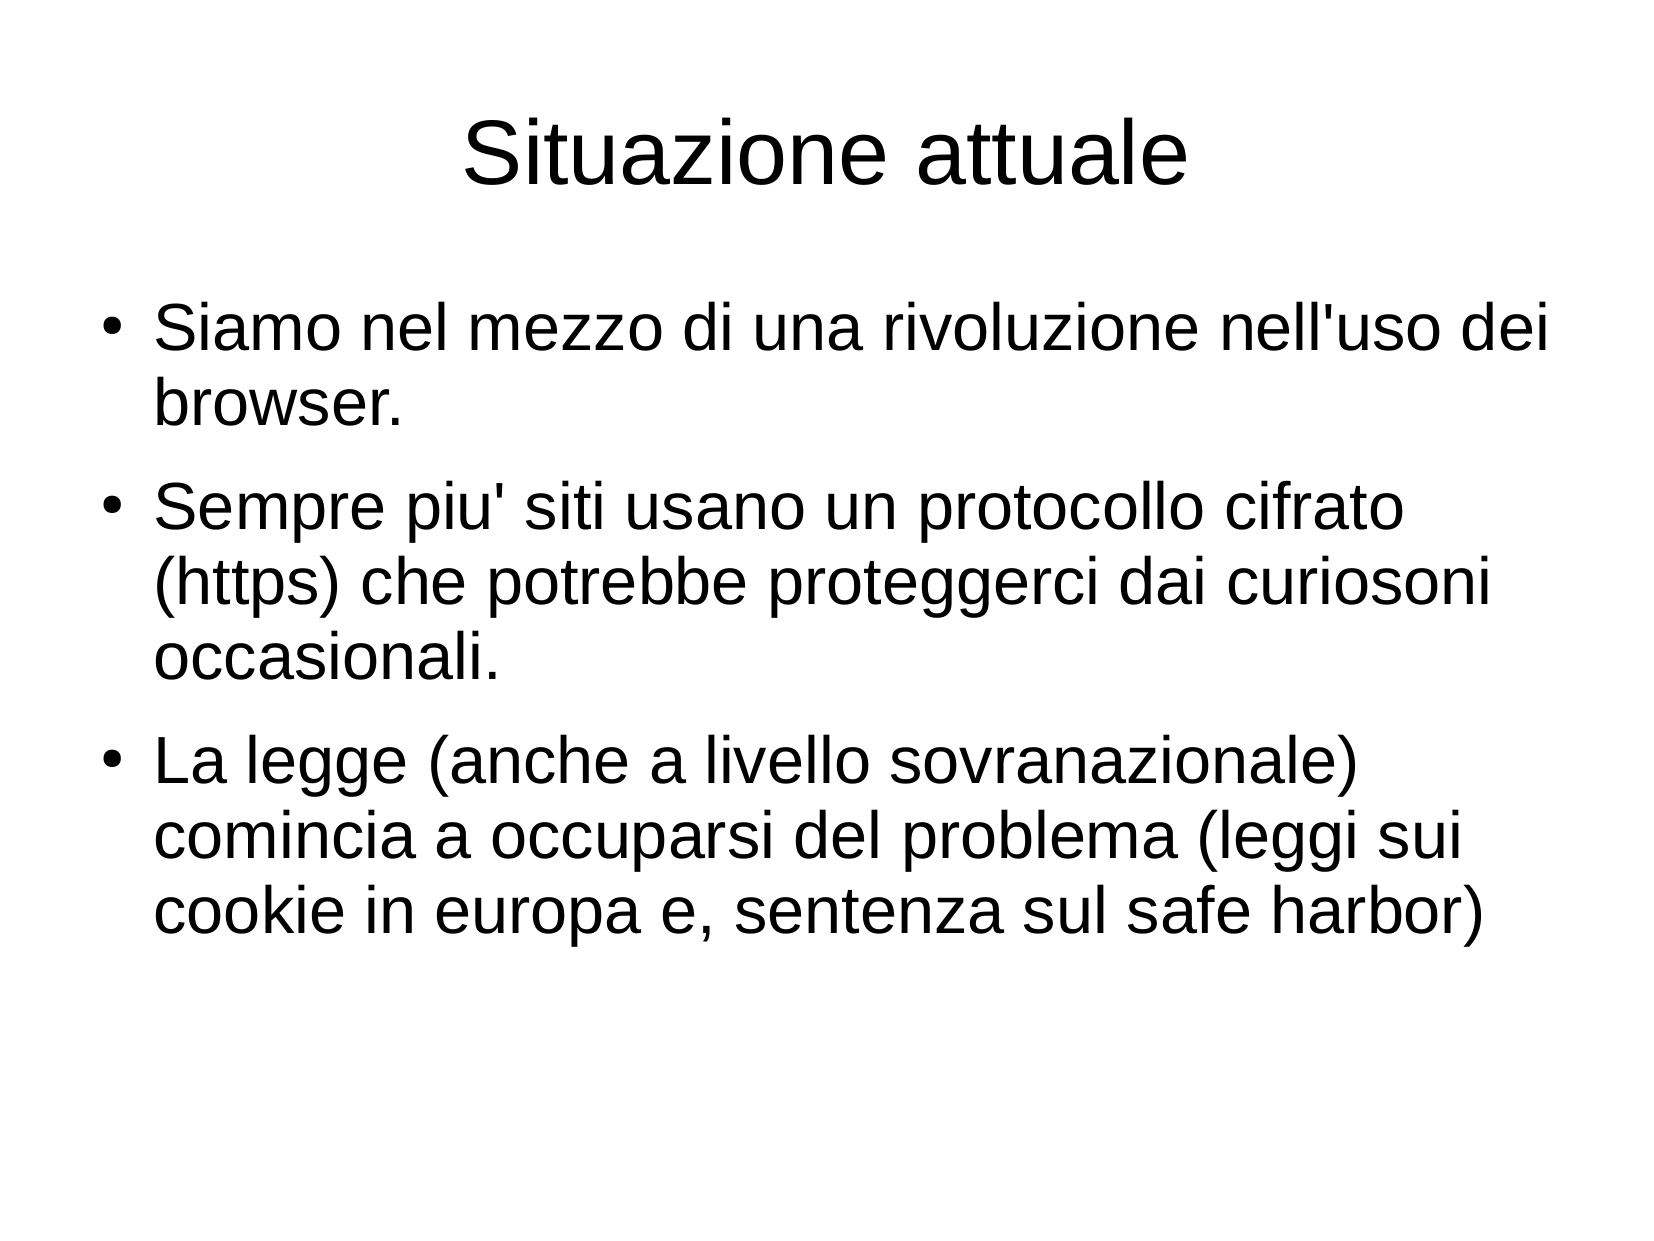

# Situazione attuale
Siamo nel mezzo di una rivoluzione nell'uso dei browser.
Sempre piu' siti usano un protocollo cifrato (https) che potrebbe proteggerci dai curiosoni occasionali.
La legge (anche a livello sovranazionale) comincia a occuparsi del problema (leggi sui cookie in europa e, sentenza sul safe harbor)